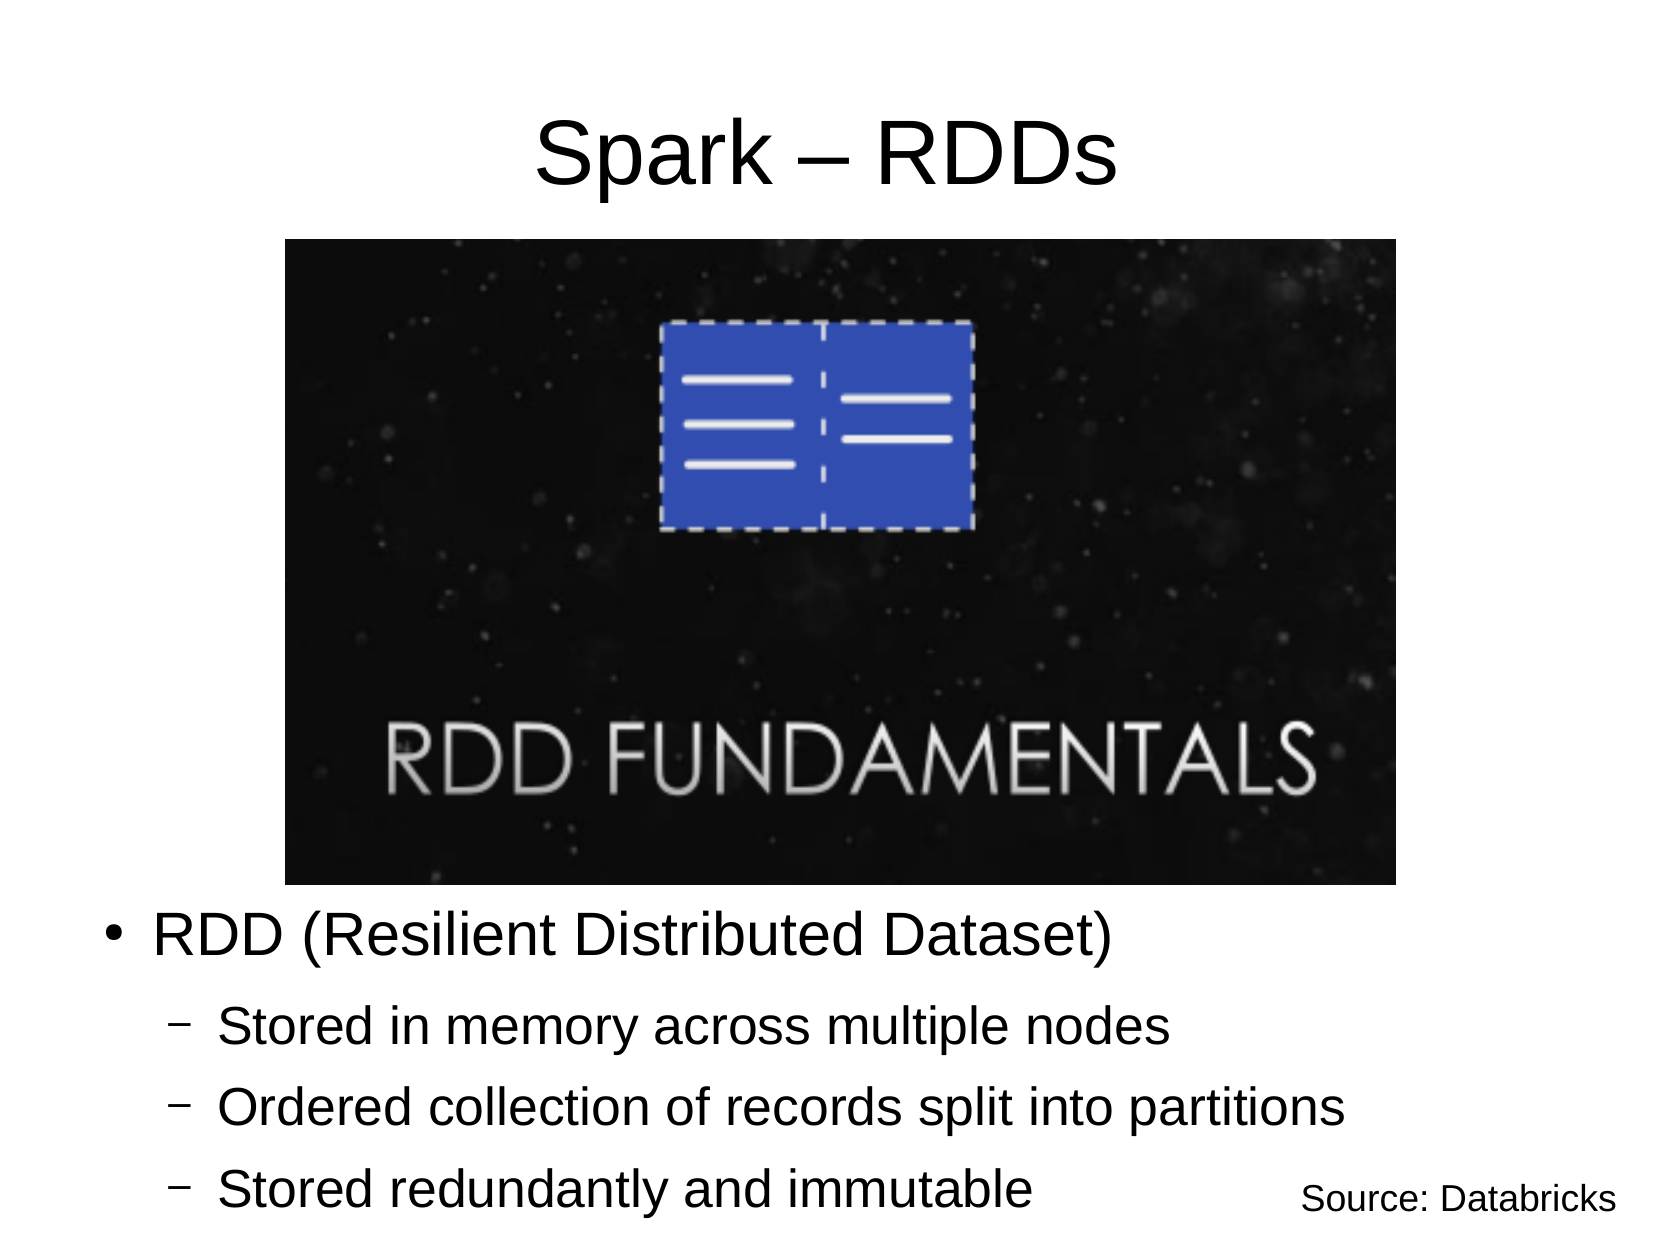

# Spark – RDDs
RDD (Resilient Distributed Dataset)
Stored in memory across multiple nodes
Ordered collection of records split into partitions
Stored redundantly and immutable
Source: Databricks